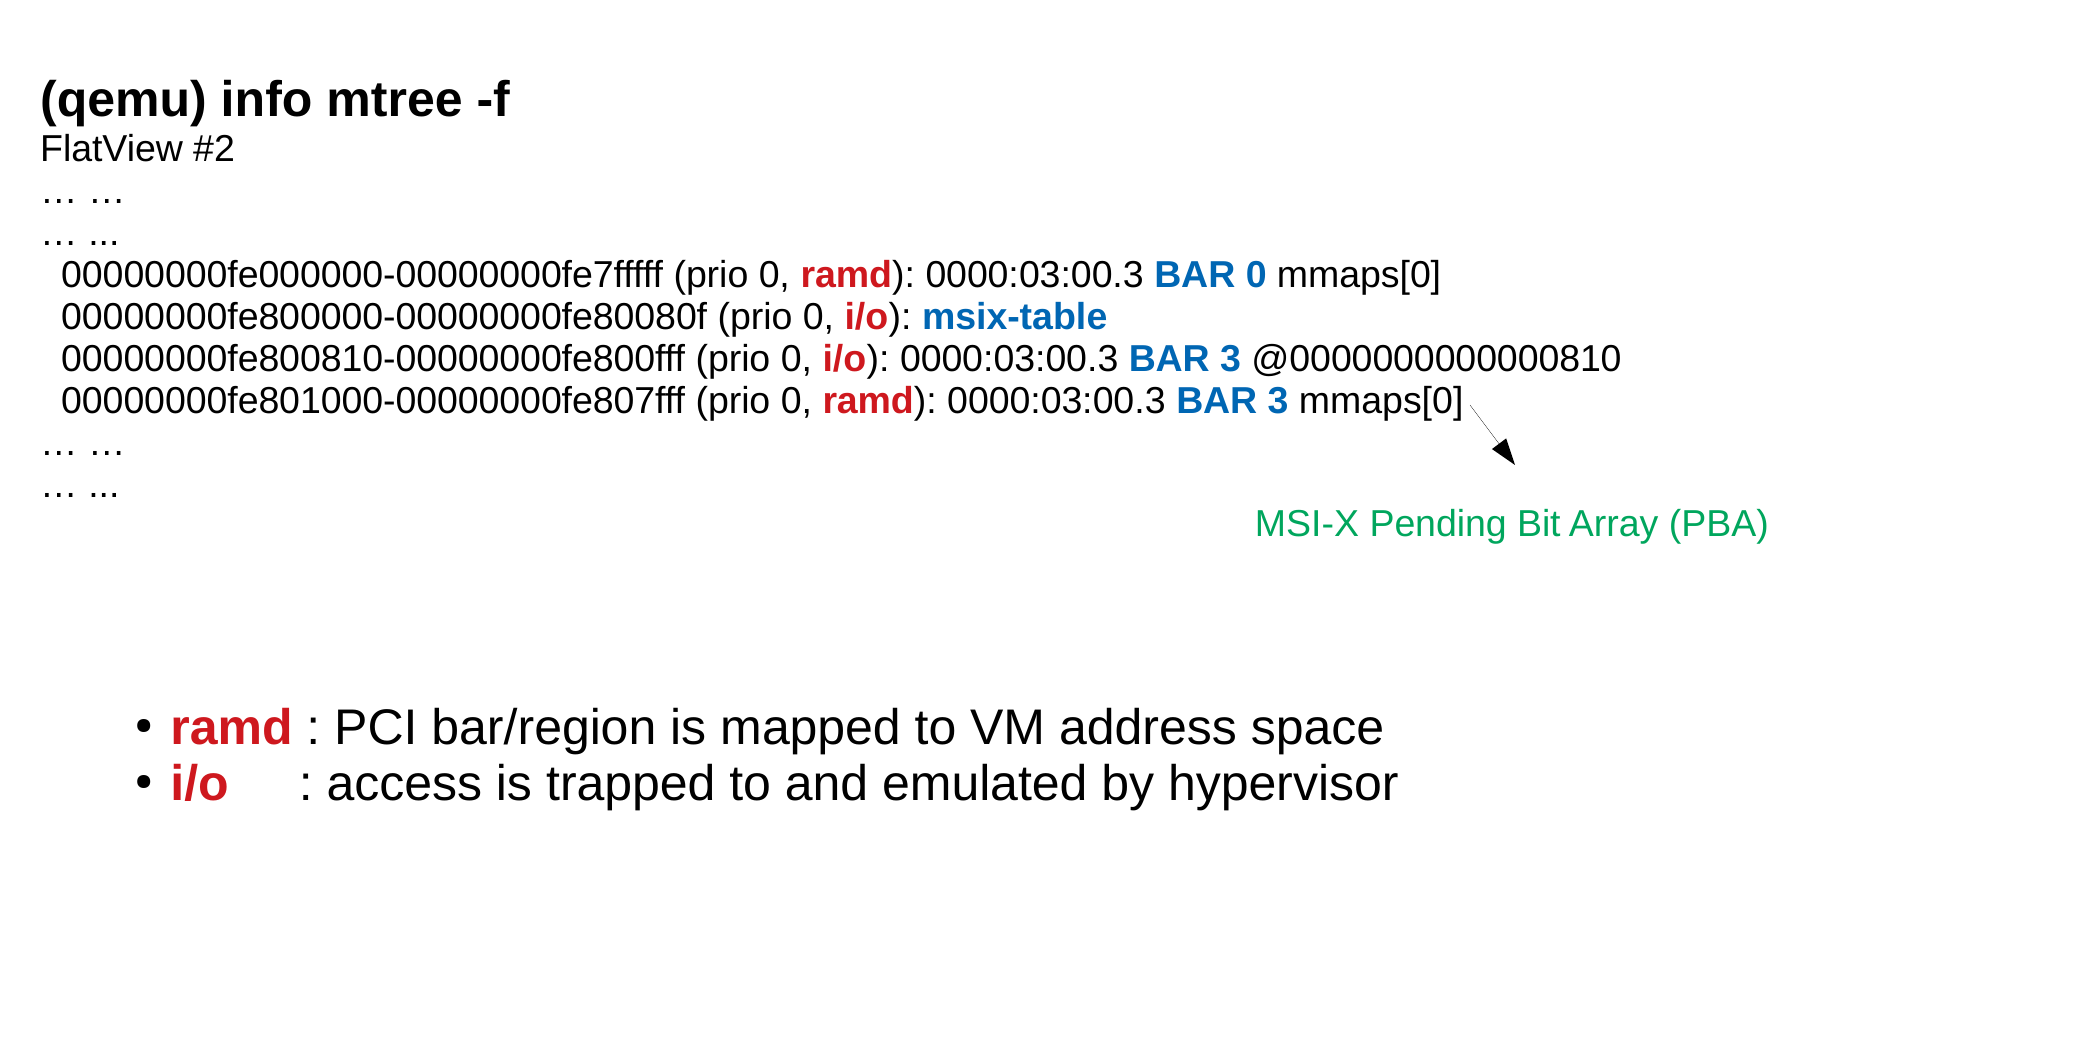

(qemu) info mtree -f
FlatView #2
… …
… ...
 00000000fe000000-00000000fe7fffff (prio 0, ramd): 0000:03:00.3 BAR 0 mmaps[0]
 00000000fe800000-00000000fe80080f (prio 0, i/o): msix-table
 00000000fe800810-00000000fe800fff (prio 0, i/o): 0000:03:00.3 BAR 3 @0000000000000810
 00000000fe801000-00000000fe807fff (prio 0, ramd): 0000:03:00.3 BAR 3 mmaps[0]
… …
… ...
MSI-X Pending Bit Array (PBA)
ramd : PCI bar/region is mapped to VM address space
i/o : access is trapped to and emulated by hypervisor